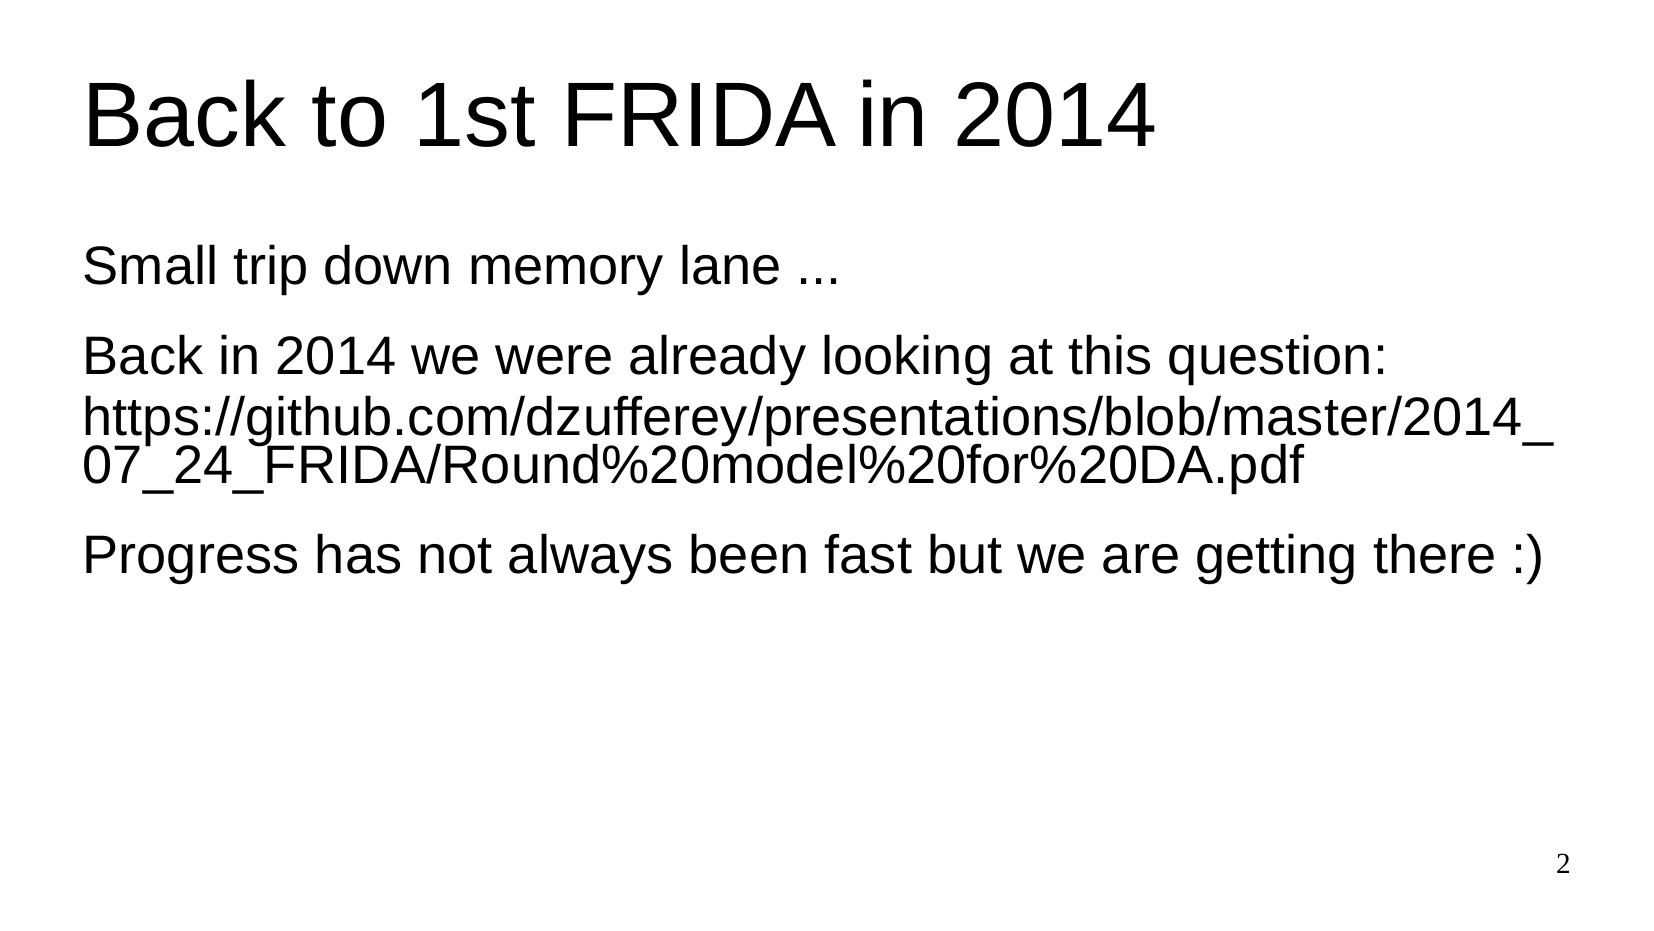

# Back to 1st FRIDA in 2014
Small trip down memory lane ...
Back in 2014 we were already looking at this question: https://github.com/dzufferey/presentations/blob/master/2014_07_24_FRIDA/Round%20model%20for%20DA.pdf
Progress has not always been fast but we are getting there :)
2